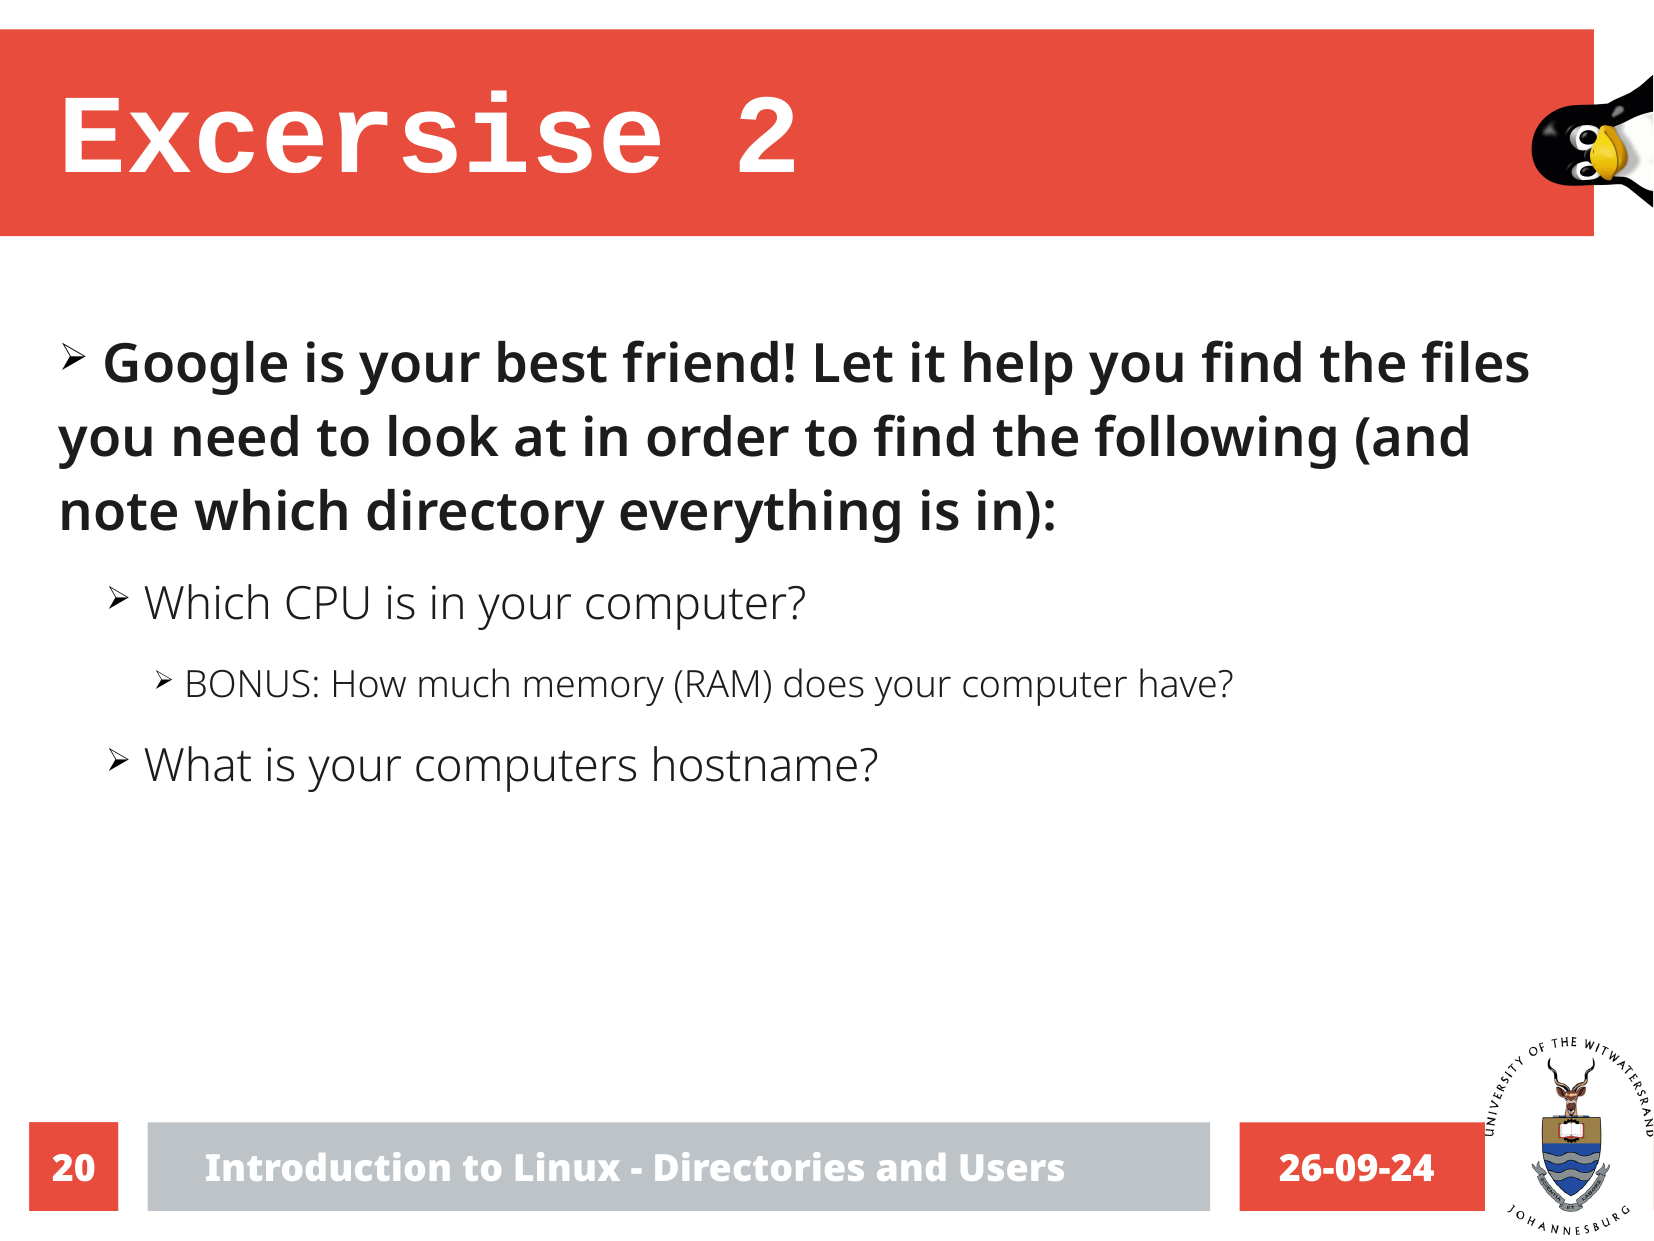

# Excersise 2
 Google is your best friend! Let it help you find the files you need to look at in order to find the following (and note which directory everything is in):
 Which CPU is in your computer?
 BONUS: How much memory (RAM) does your computer have?
 What is your computers hostname?
20
 Introduction to Linux - Directories and Users